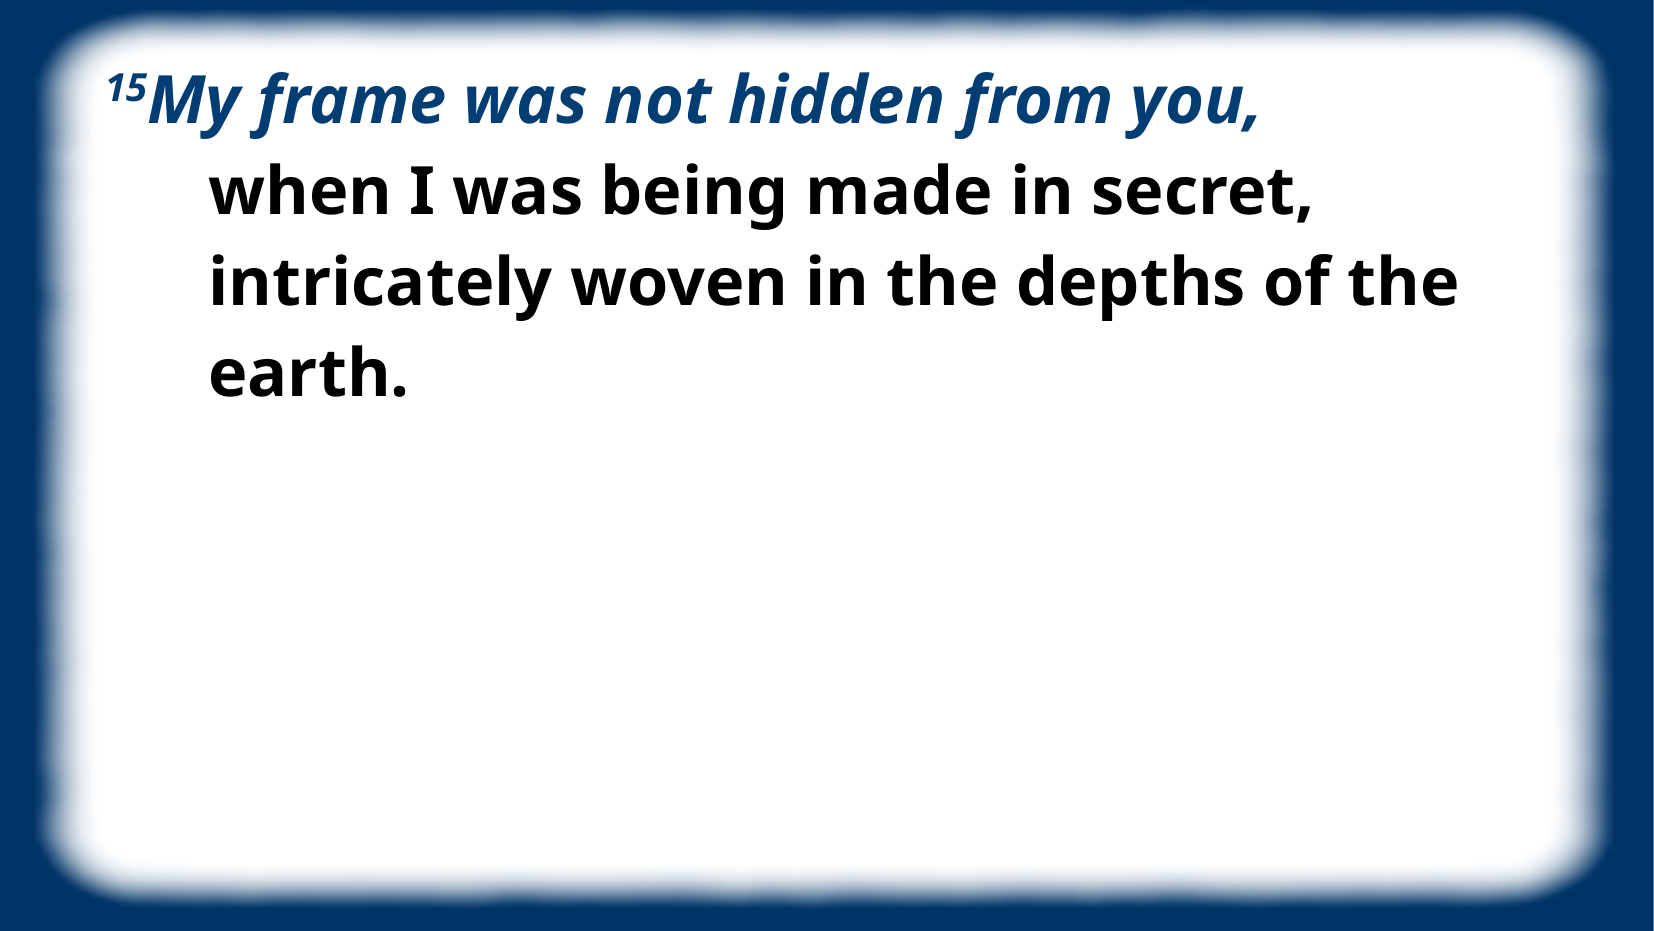

15My frame was not hidden from you,
 when I was being made in secret,
 intricately woven in the depths of the
 earth.